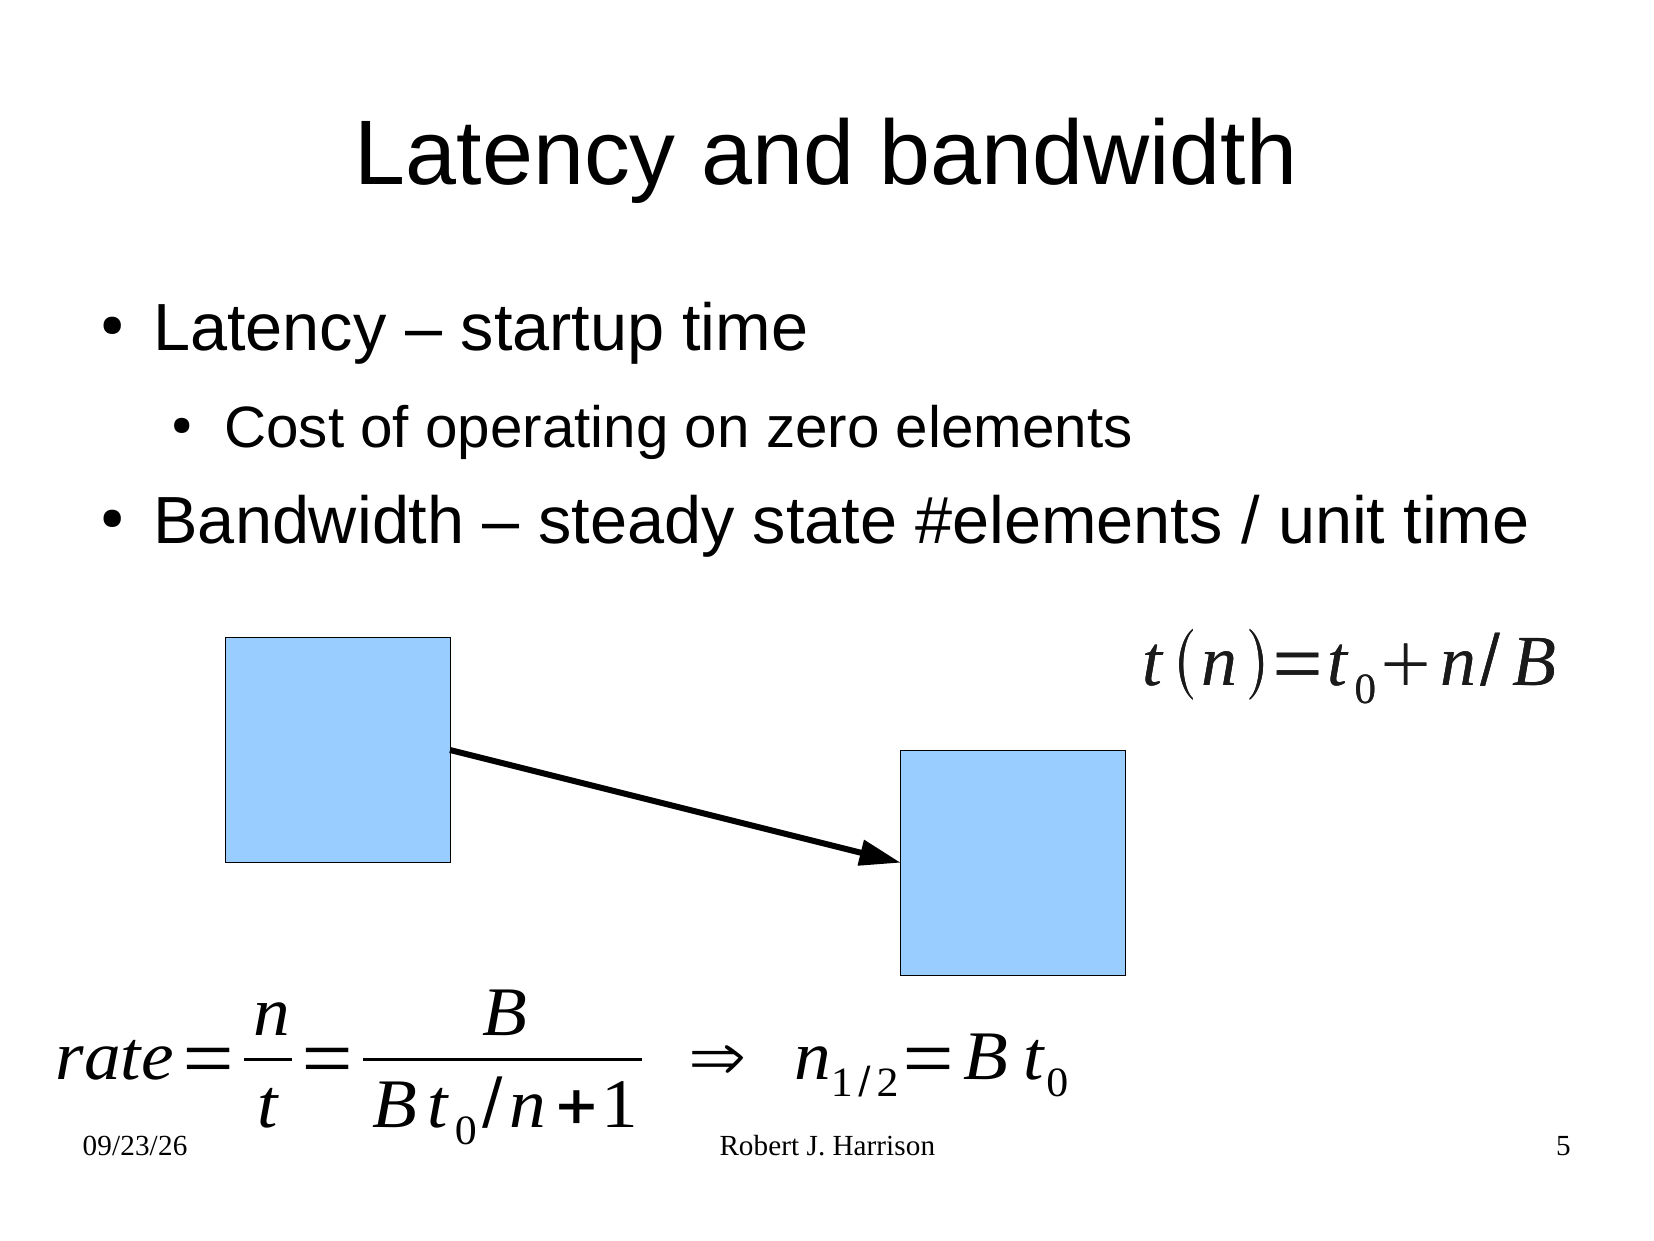

# Latency and bandwidth
Latency – startup time
Cost of operating on zero elements
Bandwidth – steady state #elements / unit time
Robert J. Harrison
5